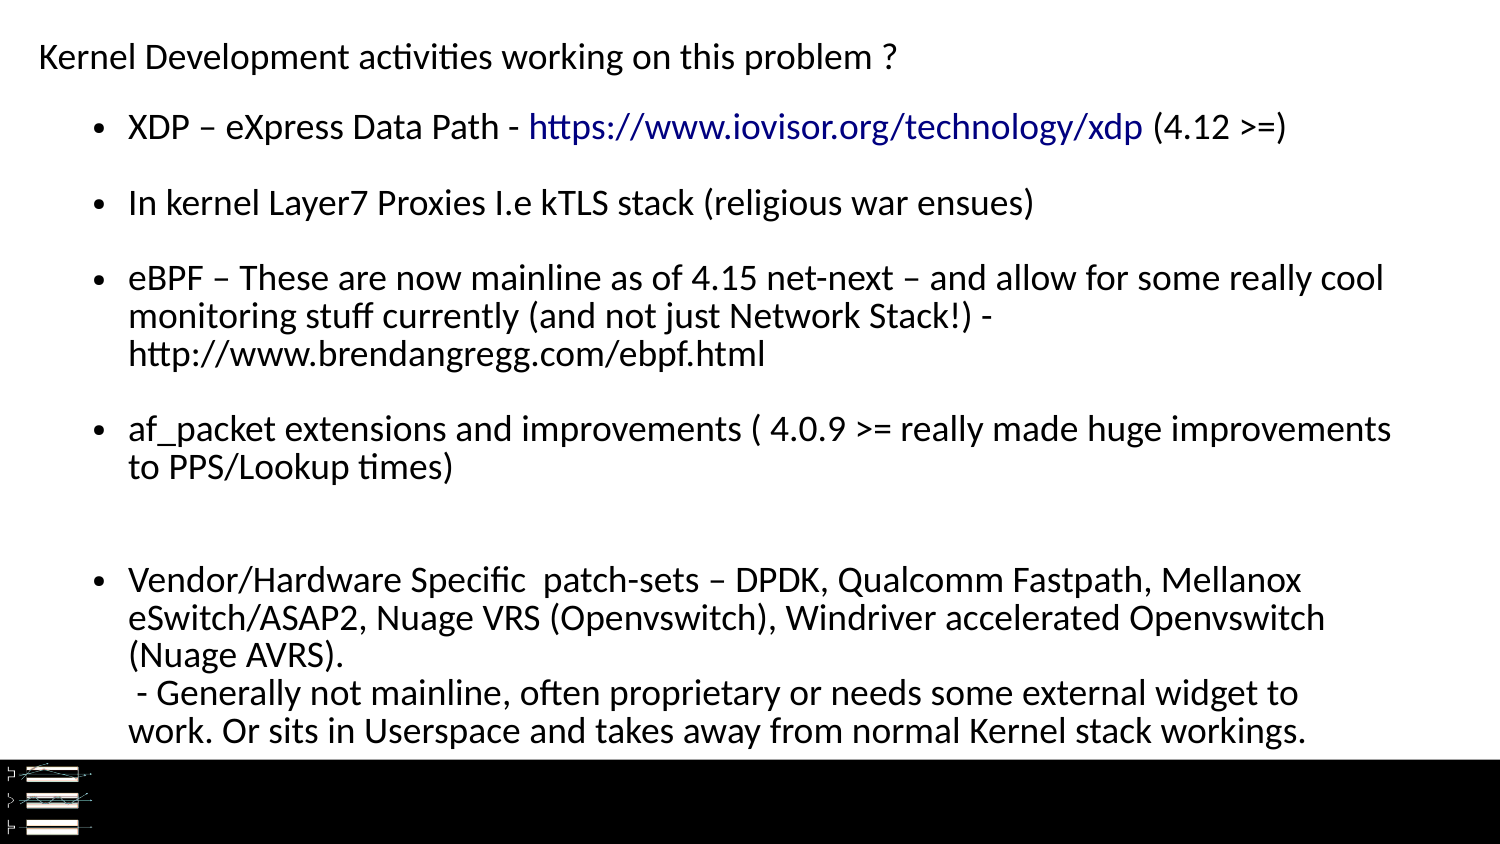

# Kernel Development activities working on this problem ?
XDP – eXpress Data Path - https://www.iovisor.org/technology/xdp (4.12 >=)
In kernel Layer7 Proxies I.e kTLS stack (religious war ensues)
eBPF – These are now mainline as of 4.15 net-next – and allow for some really cool monitoring stuff currently (and not just Network Stack!) - http://www.brendangregg.com/ebpf.html
af_packet extensions and improvements ( 4.0.9 >= really made huge improvements to PPS/Lookup times)
Vendor/Hardware Specific patch-sets – DPDK, Qualcomm Fastpath, Mellanox eSwitch/ASAP2, Nuage VRS (Openvswitch), Windriver accelerated Openvswitch (Nuage AVRS).
 - Generally not mainline, often proprietary or needs some external widget to work. Or sits in Userspace and takes away from normal Kernel stack workings.